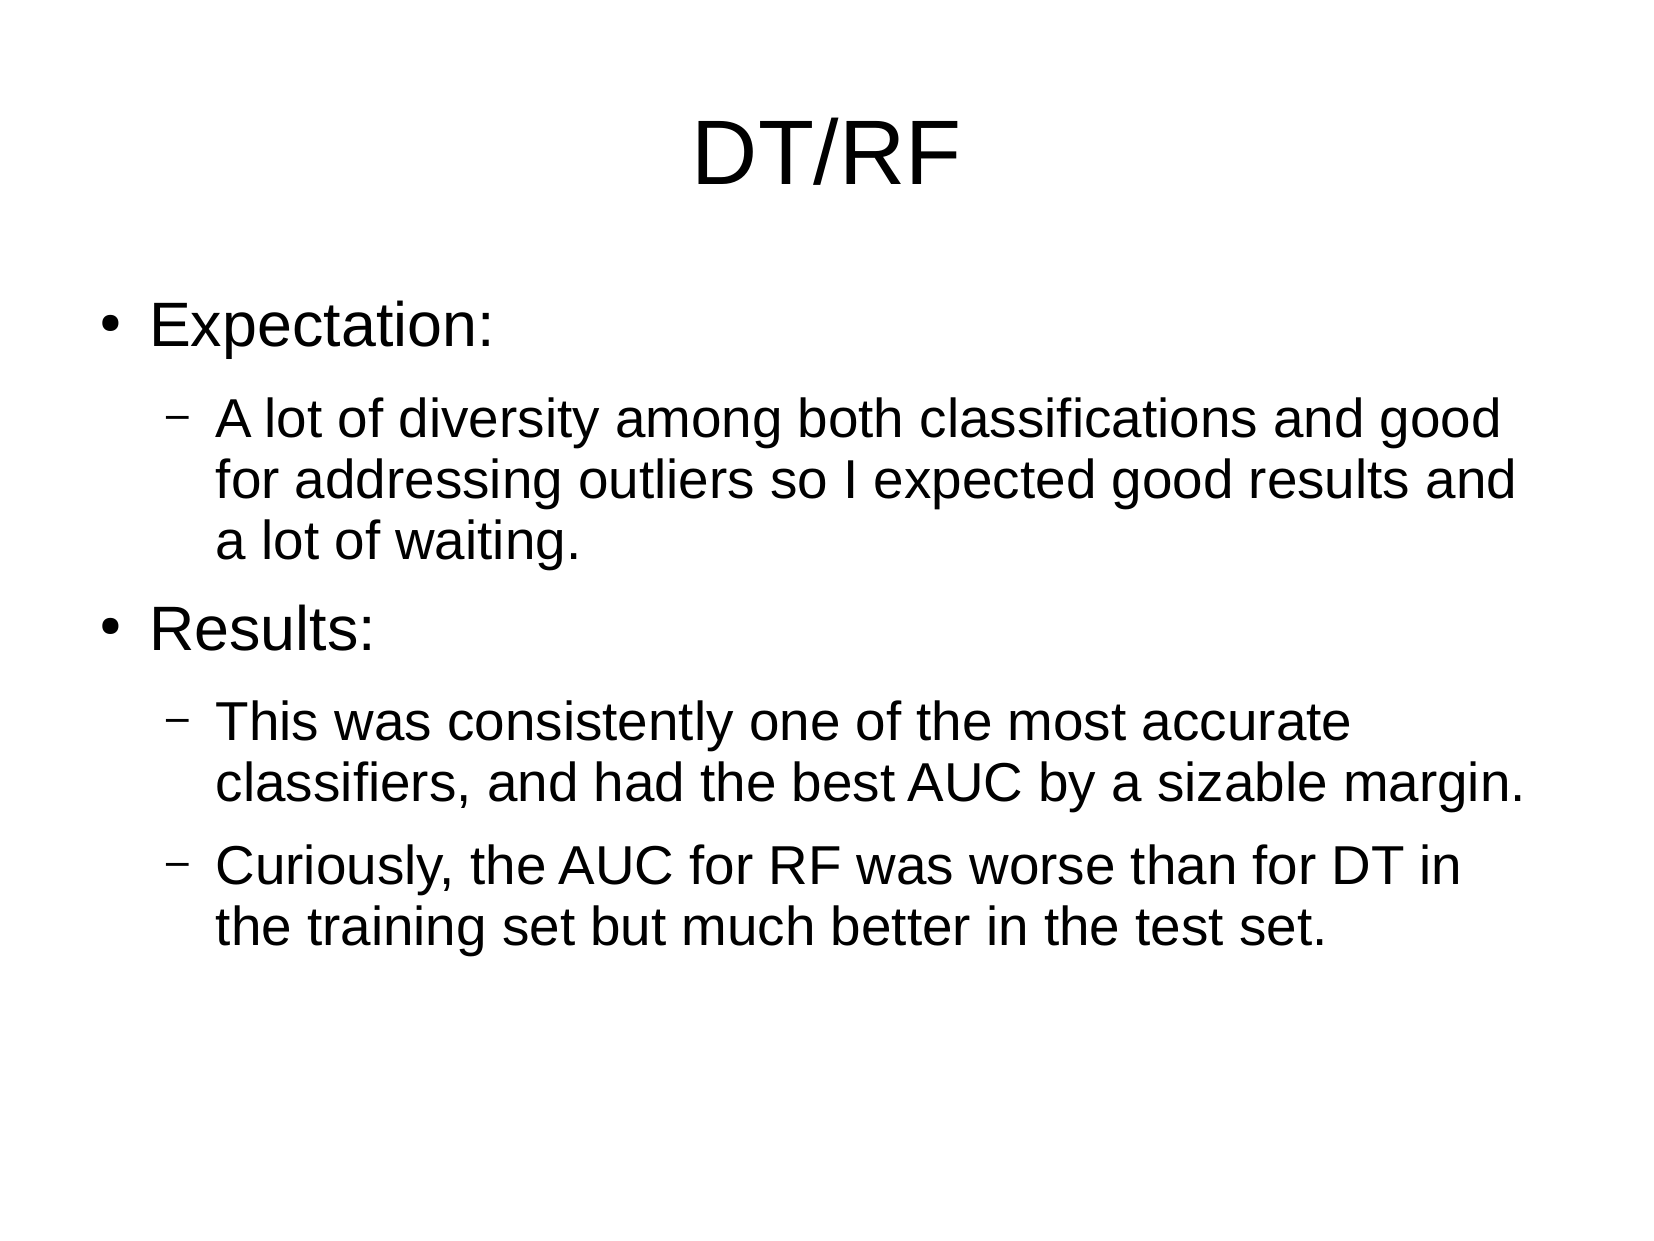

# DT/RF
Expectation:
A lot of diversity among both classifications and good for addressing outliers so I expected good results and a lot of waiting.
Results:
This was consistently one of the most accurate classifiers, and had the best AUC by a sizable margin.
Curiously, the AUC for RF was worse than for DT in the training set but much better in the test set.